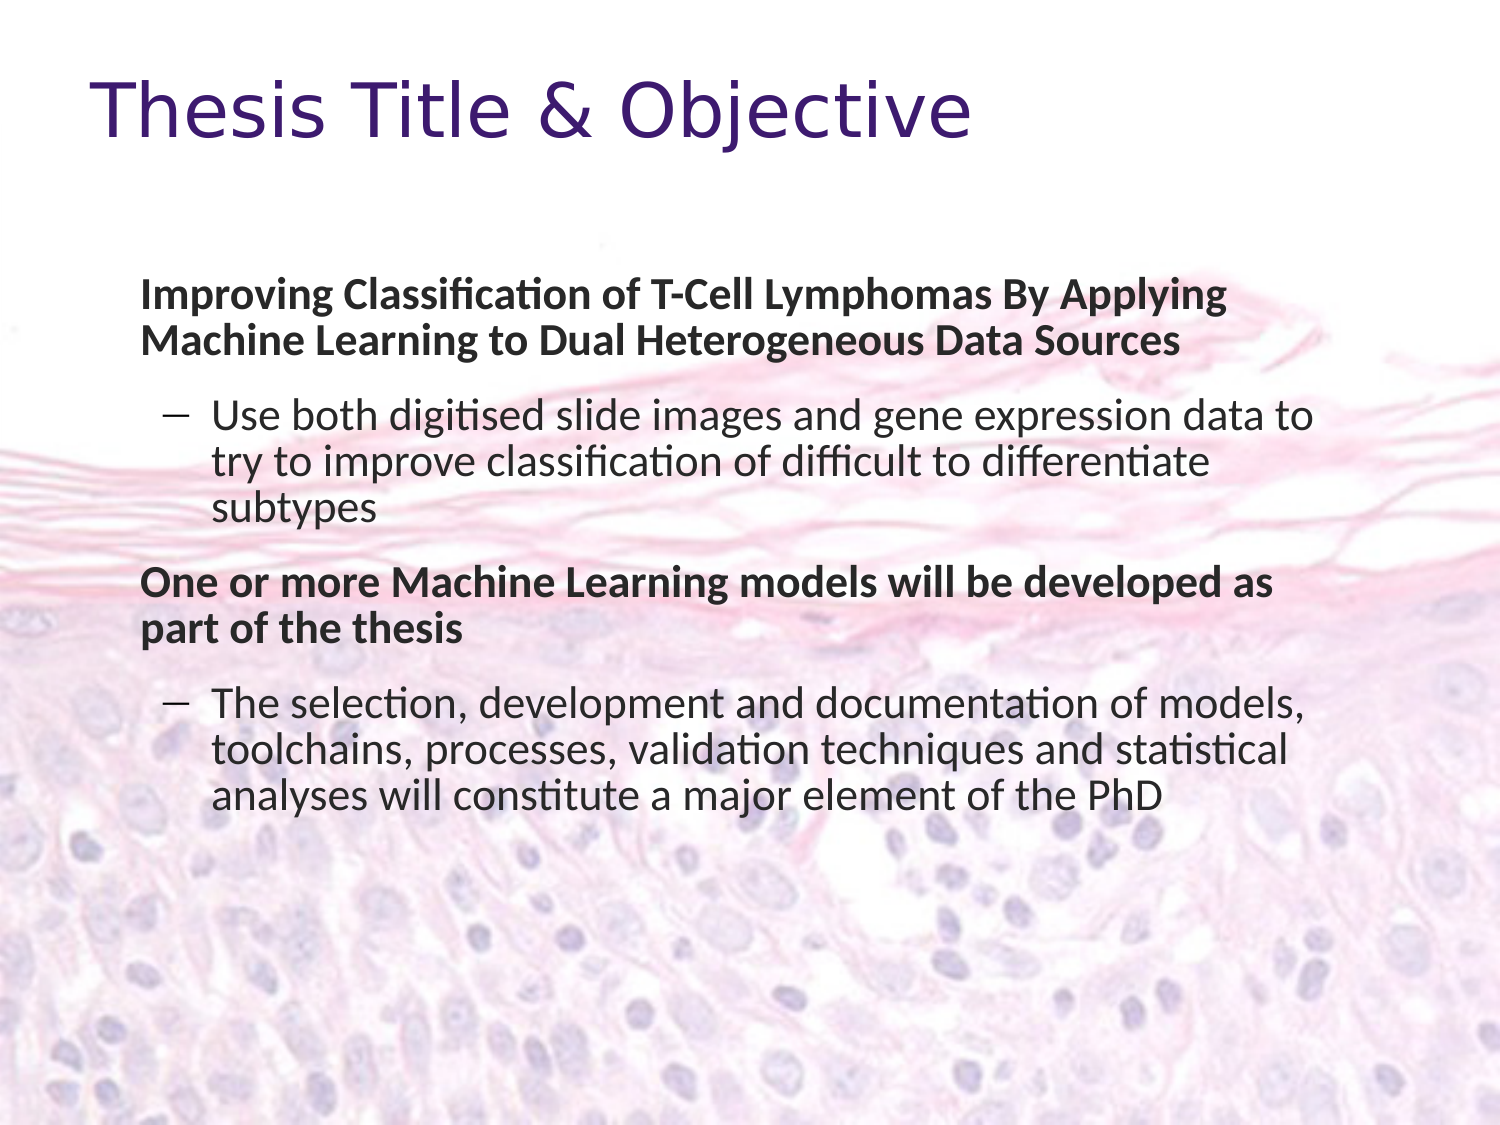

# Thesis Title & Objective
Improving Classification of T-Cell Lymphomas By Applying Machine Learning to Dual Heterogeneous Data Sources
Use both digitised slide images and gene expression data to try to improve classification of difficult to differentiate subtypes
One or more Machine Learning models will be developed as part of the thesis
The selection, development and documentation of models, toolchains, processes, validation techniques and statistical analyses will constitute a major element of the PhD